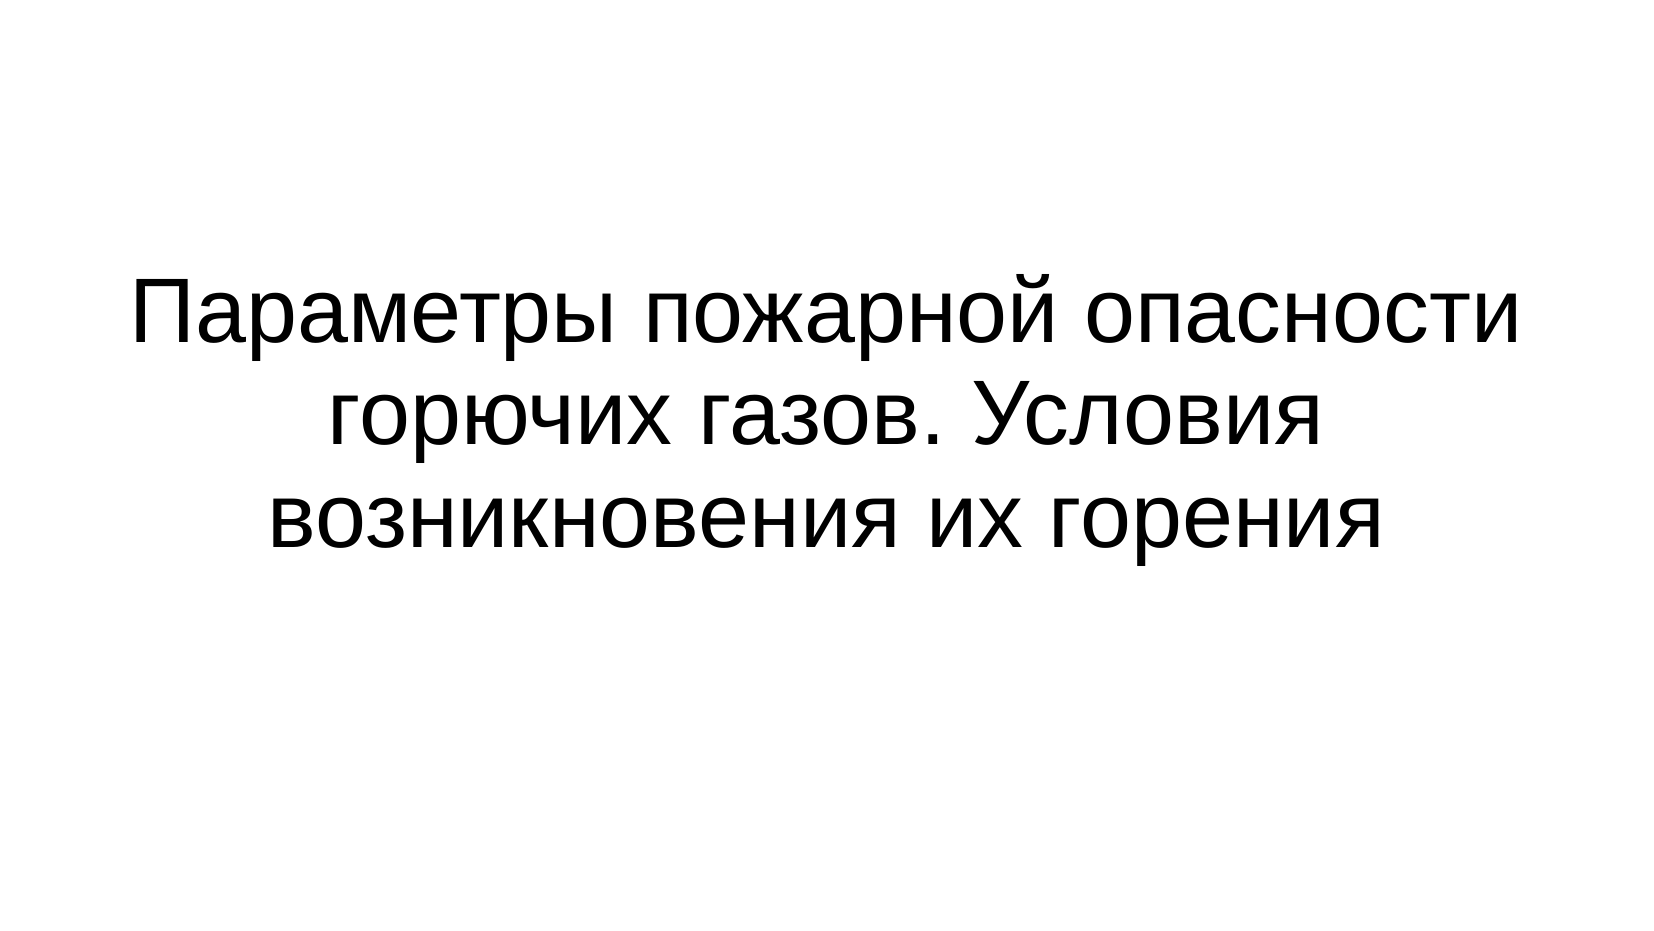

# Параметры пожарной опасности горючих газов. Условия возникновения их горения